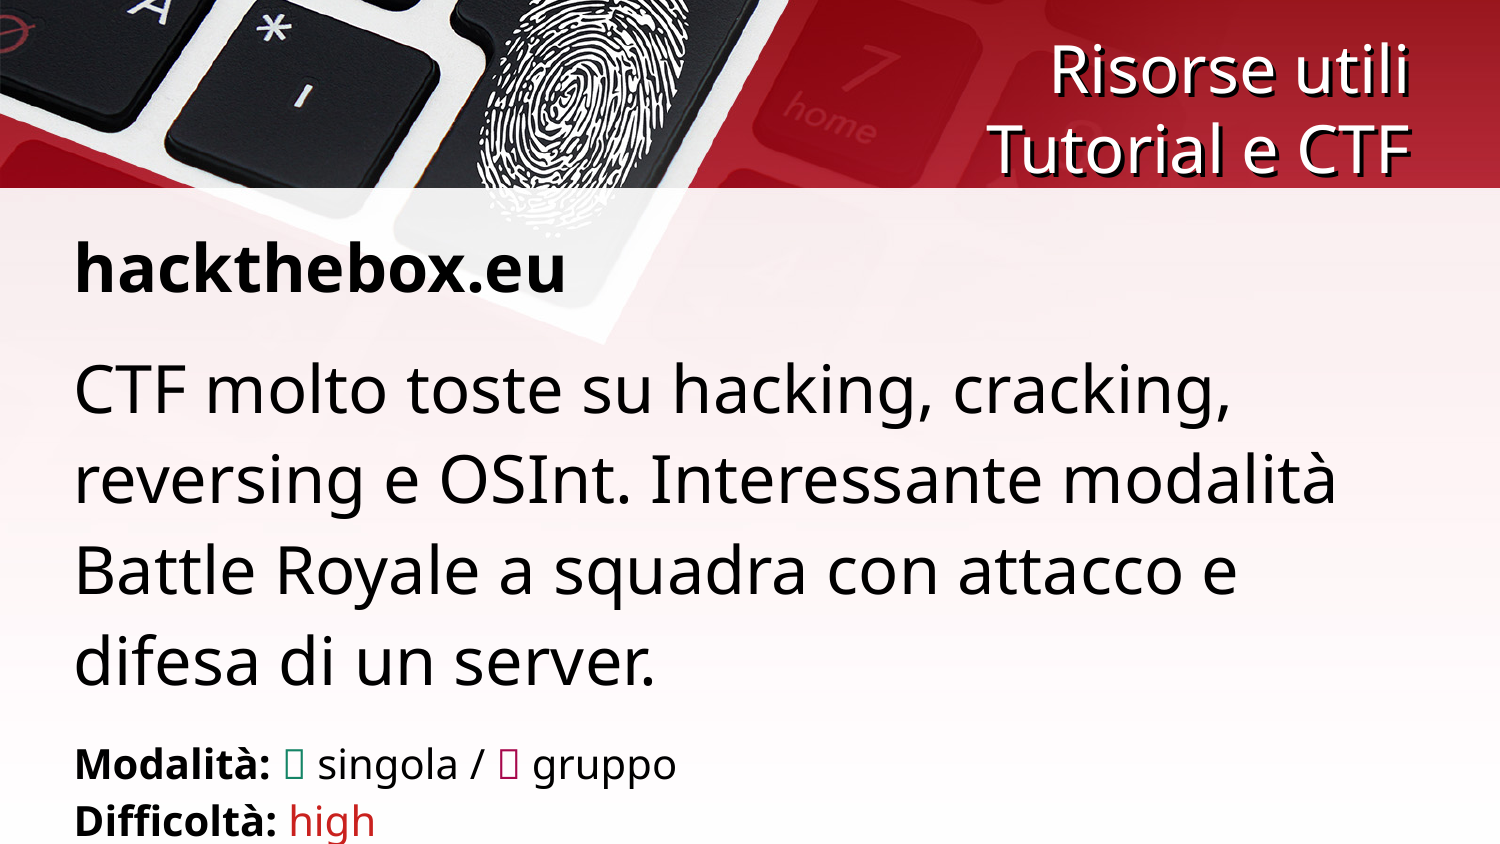

# Risorse utili Tutorial e CTF
hackthebox.eu
CTF molto toste su hacking, cracking, reversing e OSInt. Interessante modalità Battle Royale a squadra con attacco e difesa di un server.
Modalità:  singola /  gruppo
Difficoltà: high
Learning: 0% - Lab: 100%